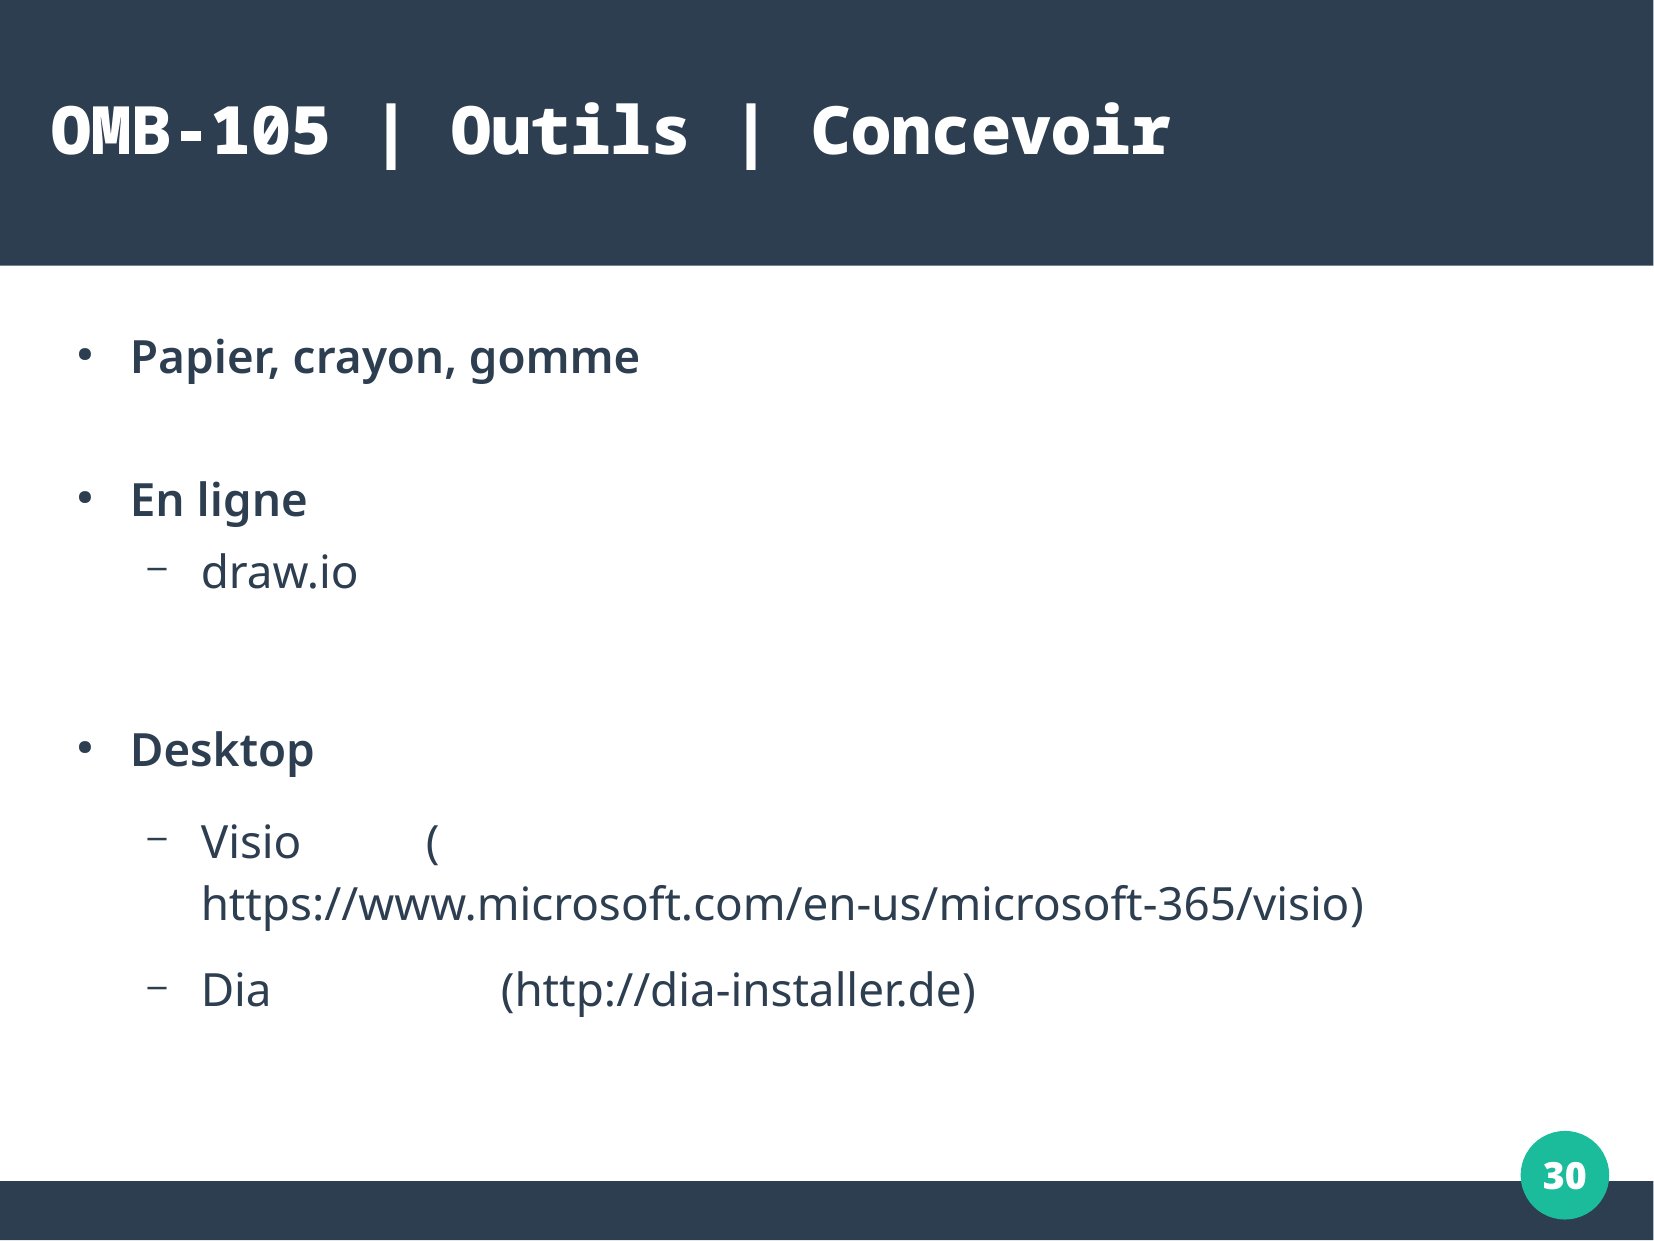

OMB-105 | Outils | Concevoir
# Papier, crayon, gomme
En ligne
draw.io
Desktop
Visio 		(https://www.microsoft.com/en-us/microsoft-365/visio)
Dia 			(http://dia-installer.de)
30